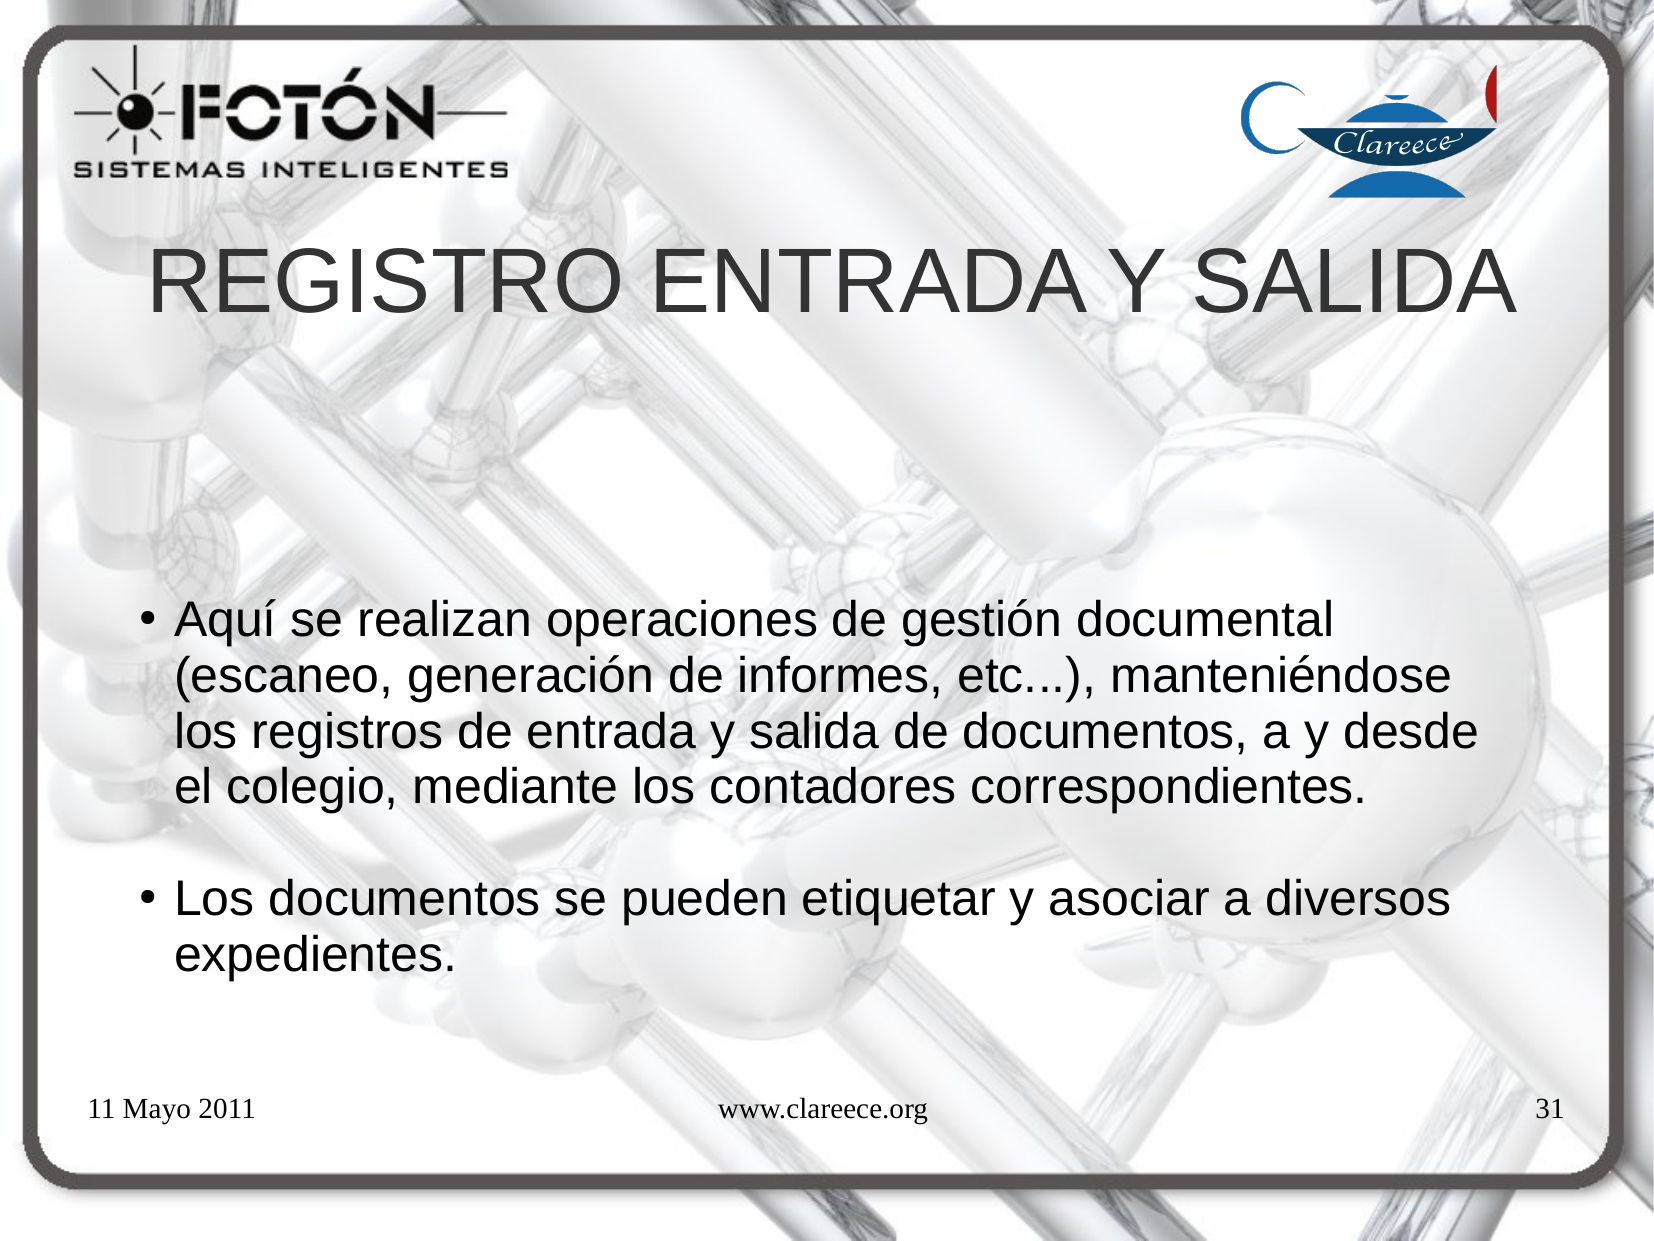

# REGISTRO ENTRADA Y SALIDA
Aquí se realizan operaciones de gestión documental (escaneo, generación de informes, etc...), manteniéndose los registros de entrada y salida de documentos, a y desde el colegio, mediante los contadores correspondientes.
Los documentos se pueden etiquetar y asociar a diversos expedientes.
11 Mayo 2011
www.clareece.org
31